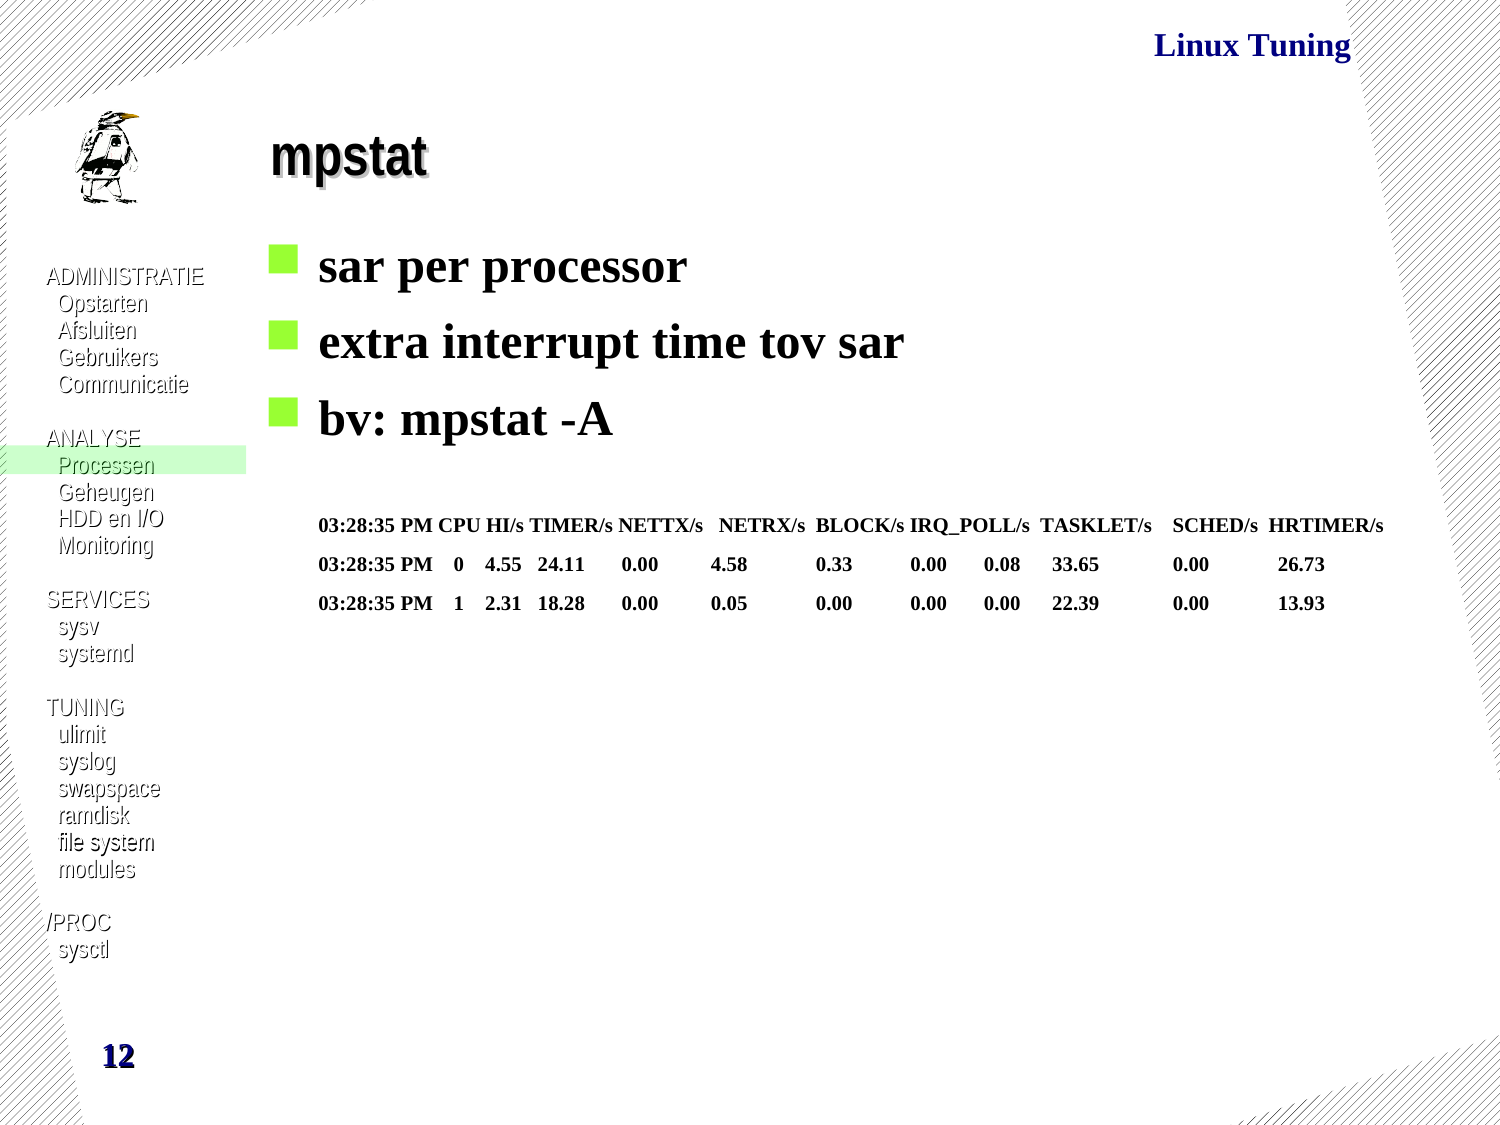

# mpstat
sar per processor
extra interrupt time tov sar
bv: mpstat -A
03:28:35 PM CPU HI/s TIMER/s NETTX/s NETRX/s BLOCK/s IRQ_POLL/s TASKLET/s SCHED/s HRTIMER/s
03:28:35 PM 0 4.55 24.11 0.00 4.58 0.33 0.00 0.08 33.65 0.00 26.73
03:28:35 PM 1 2.31 18.28 0.00 0.05 0.00 0.00 0.00 22.39 0.00 13.93